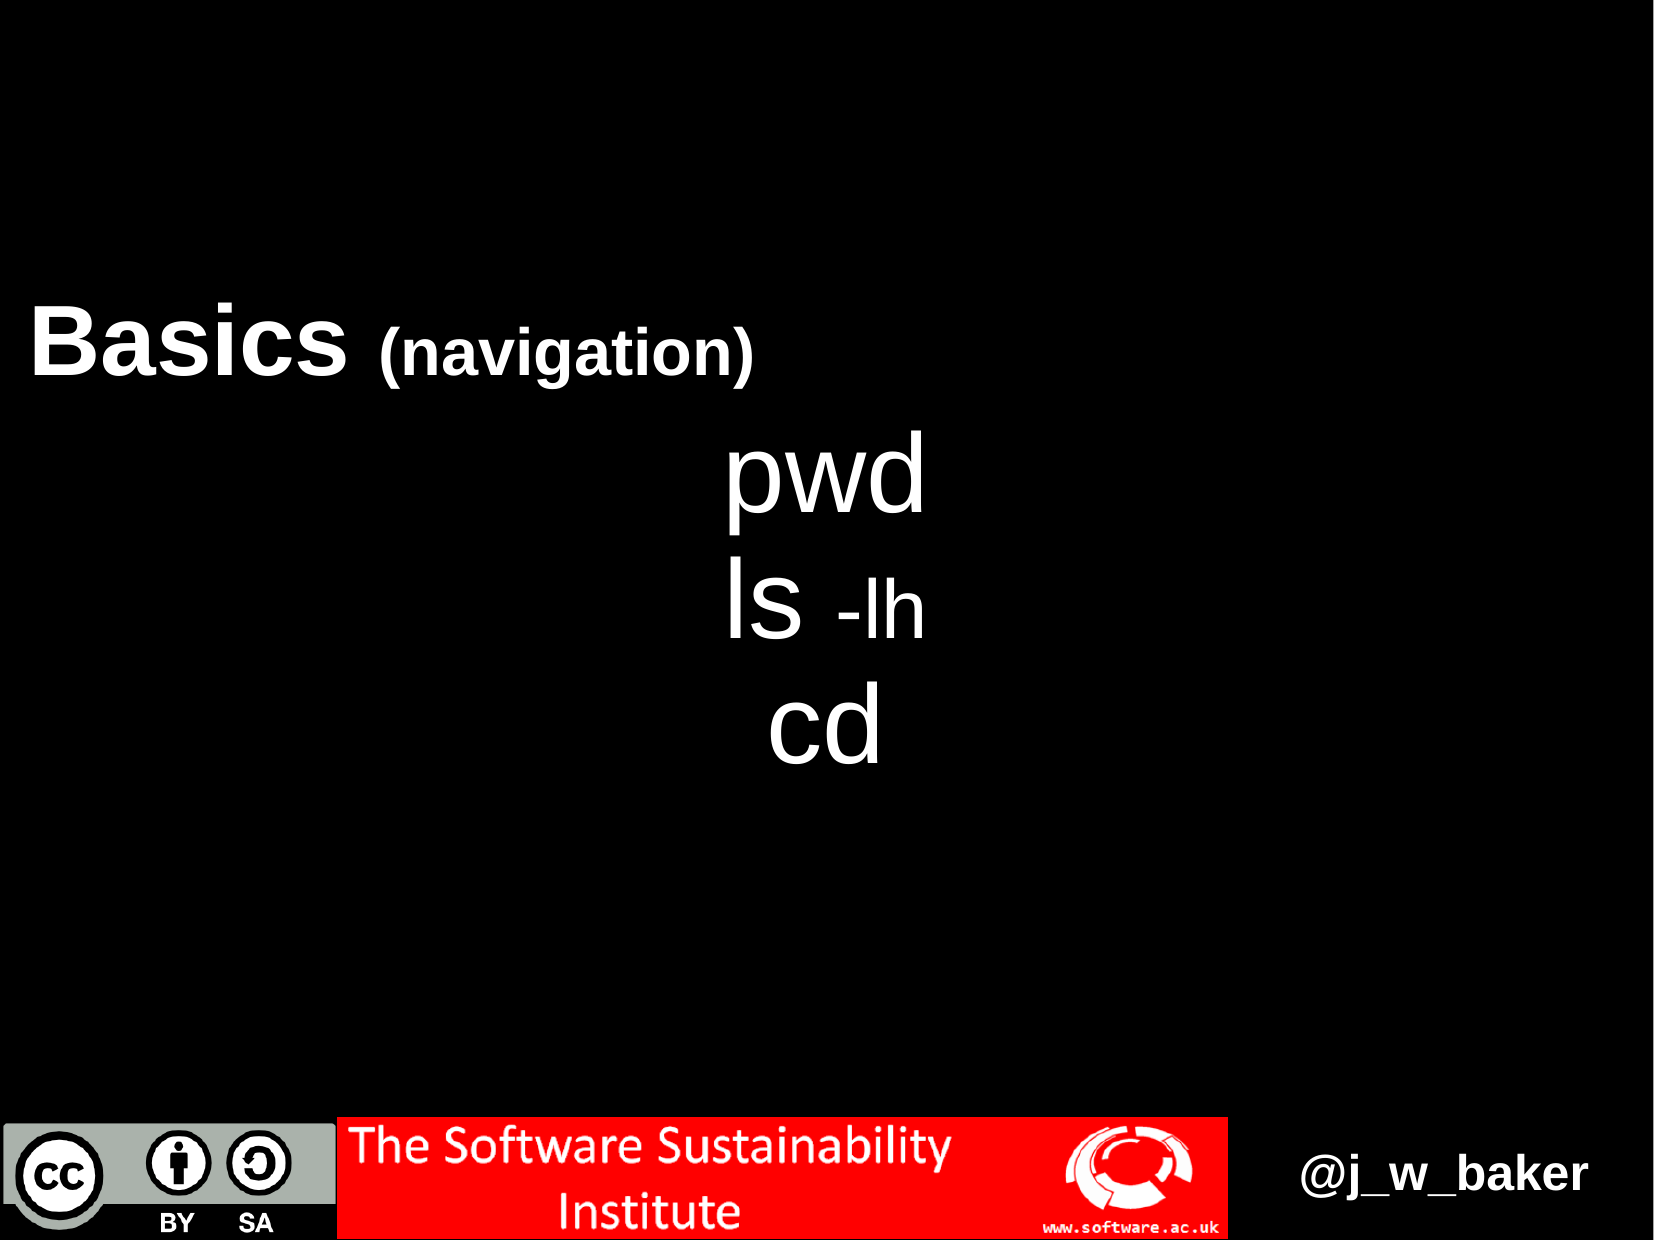

Basics (navigation)
pwd
ls -lh
cd
@j_w_baker